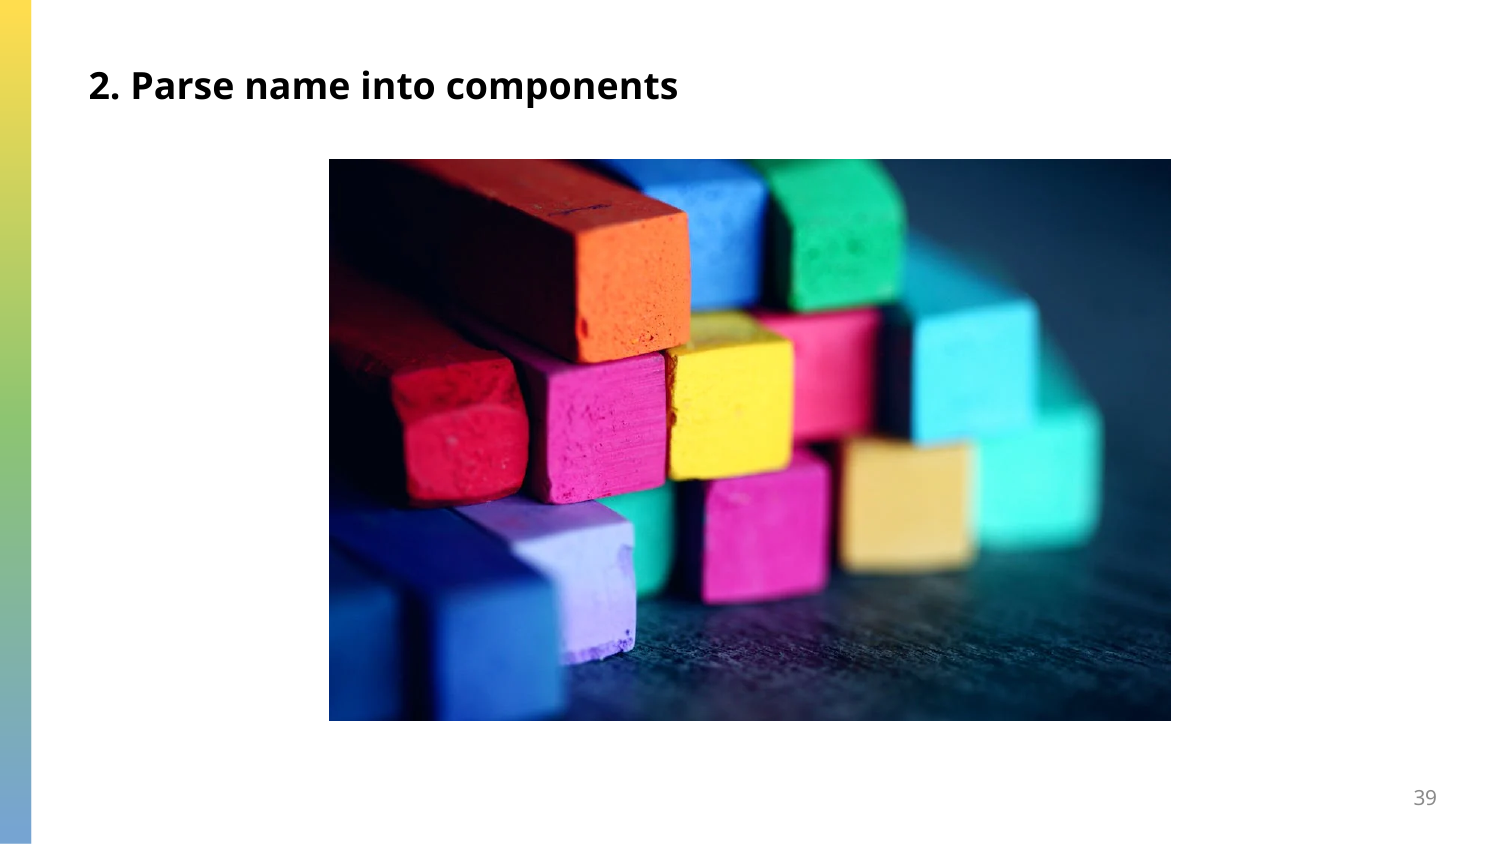

# 2. Parse name into components
39